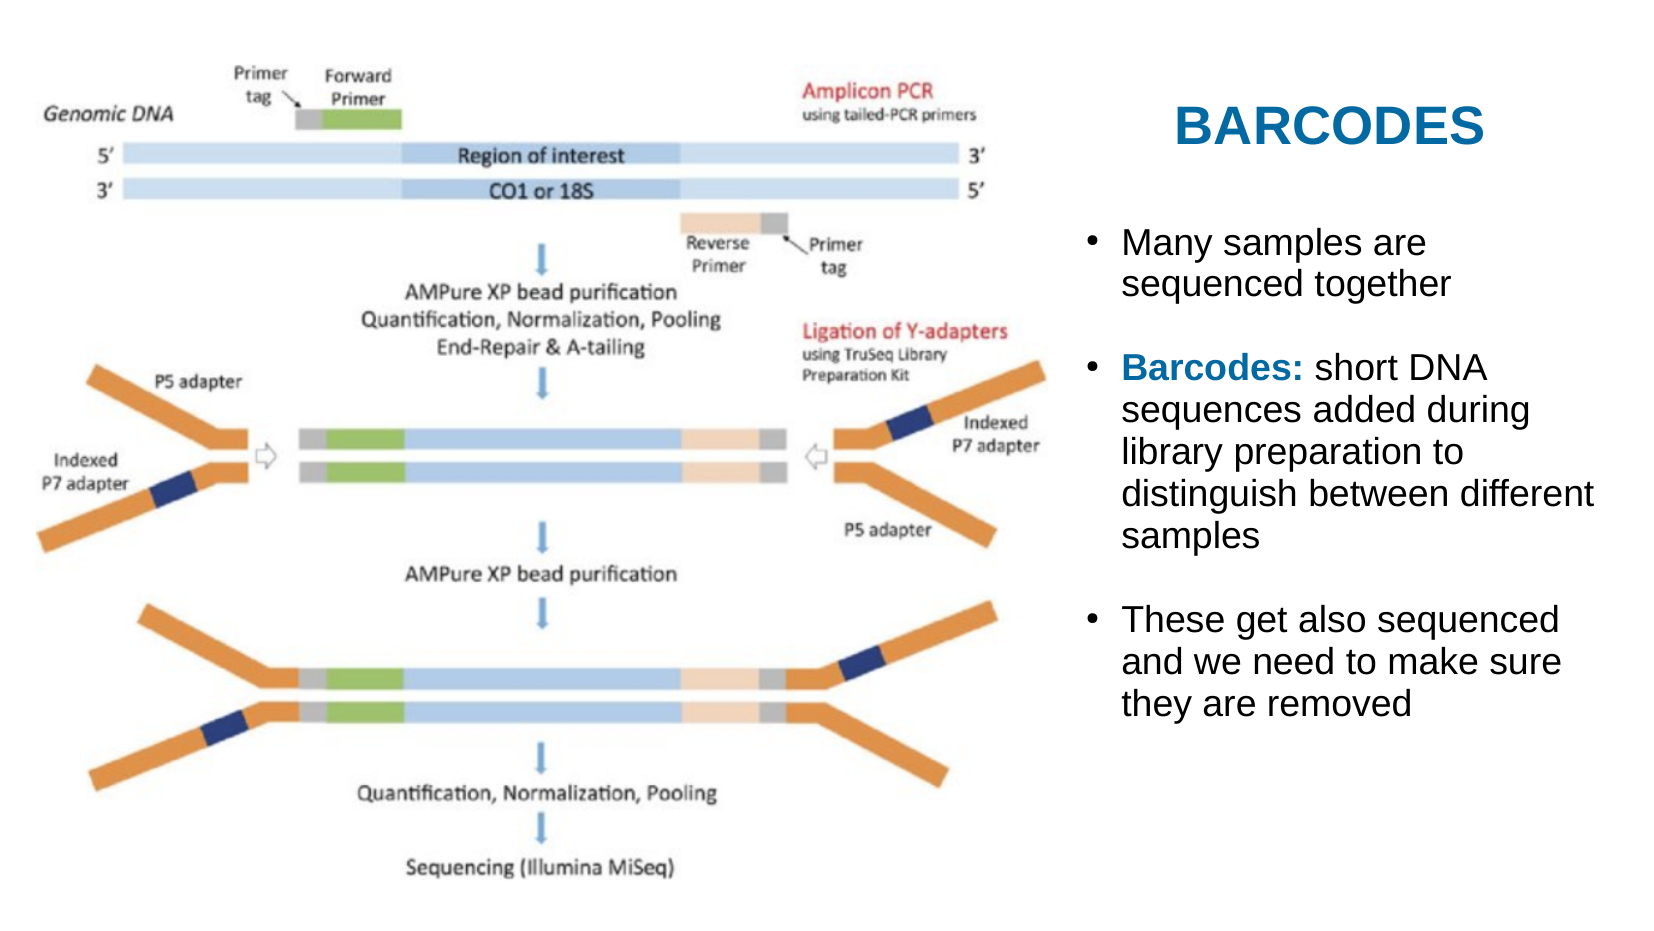

BARCODES
Many samples are sequenced together
Barcodes: short DNA sequences added during library preparation to distinguish between different samples
These get also sequenced and we need to make sure they are removed